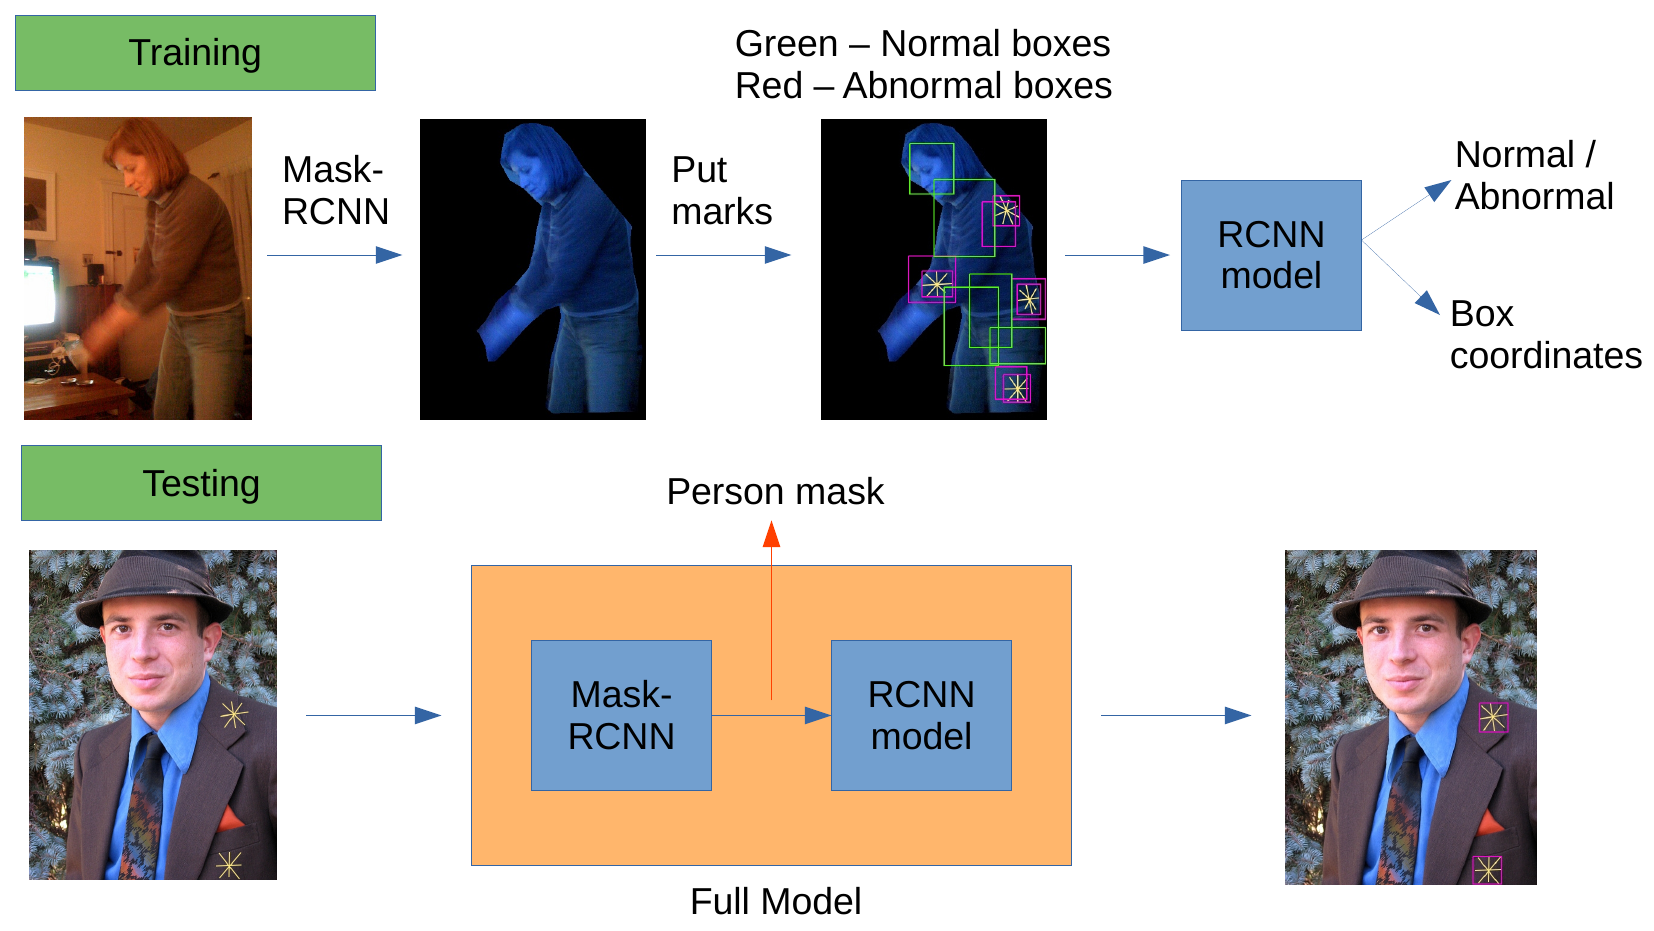

Training
Green – Normal boxes
Red – Abnormal boxes
Normal / Abnormal
Mask-
RCNN
Put marks
RCNN
model
Box coordinates
Testing
Person mask
Mask-
RCNN
RCNN
model
Full Model